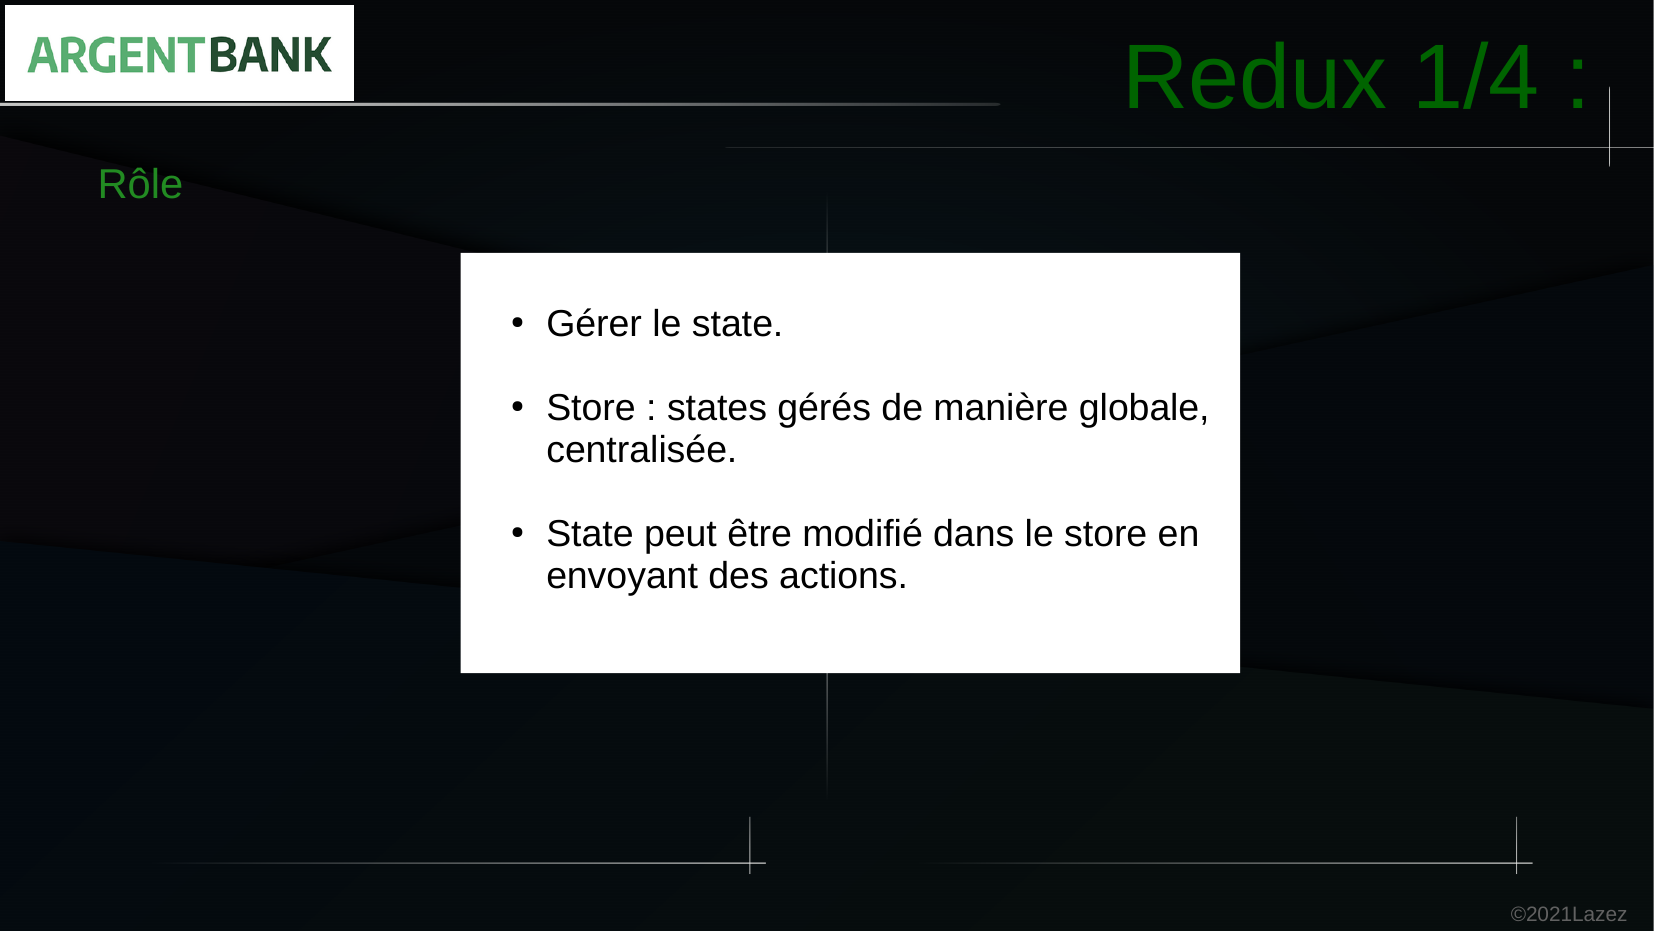

# Redux 1/4 :
Rôle
Gérer le state.
Store : states gérés de manière globale, centralisée.
State peut être modifié dans le store en envoyant des actions.
©2021Lazez